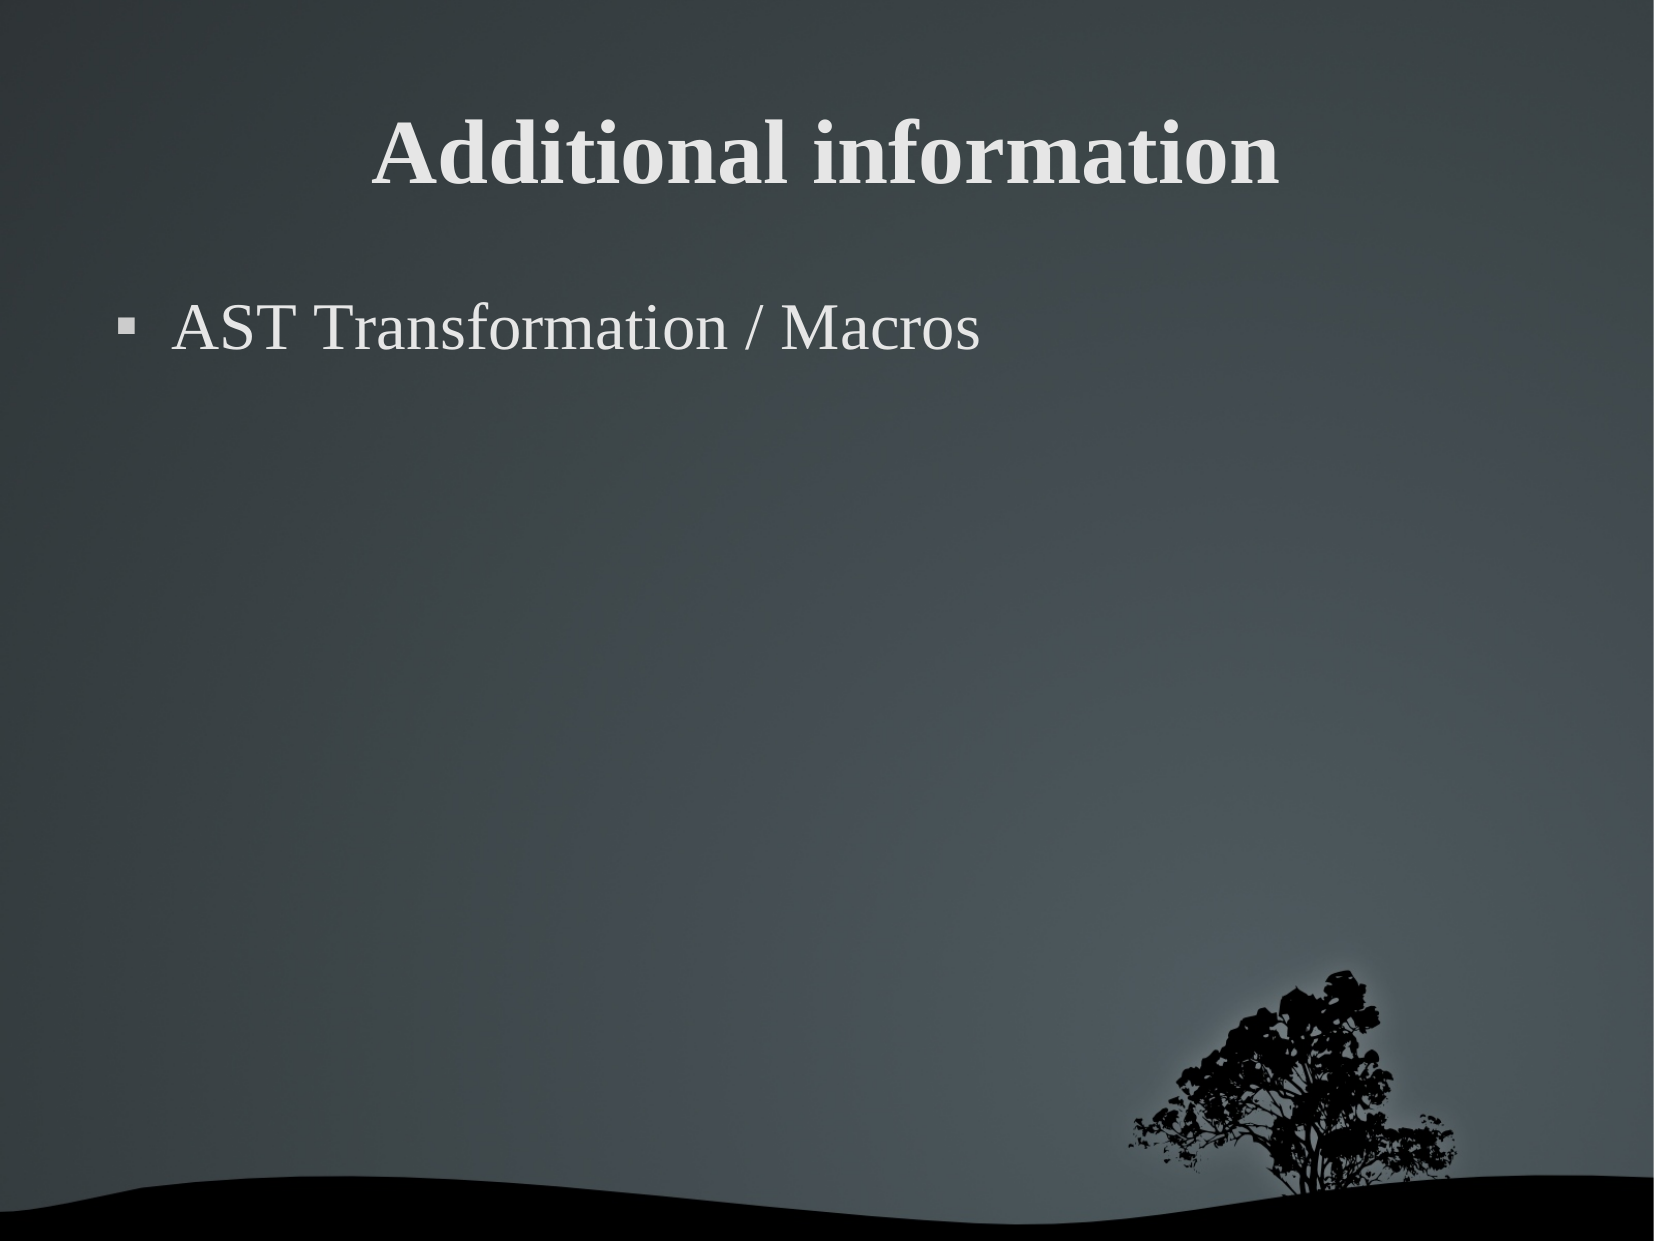

# Additional information
AST Transformation / Macros